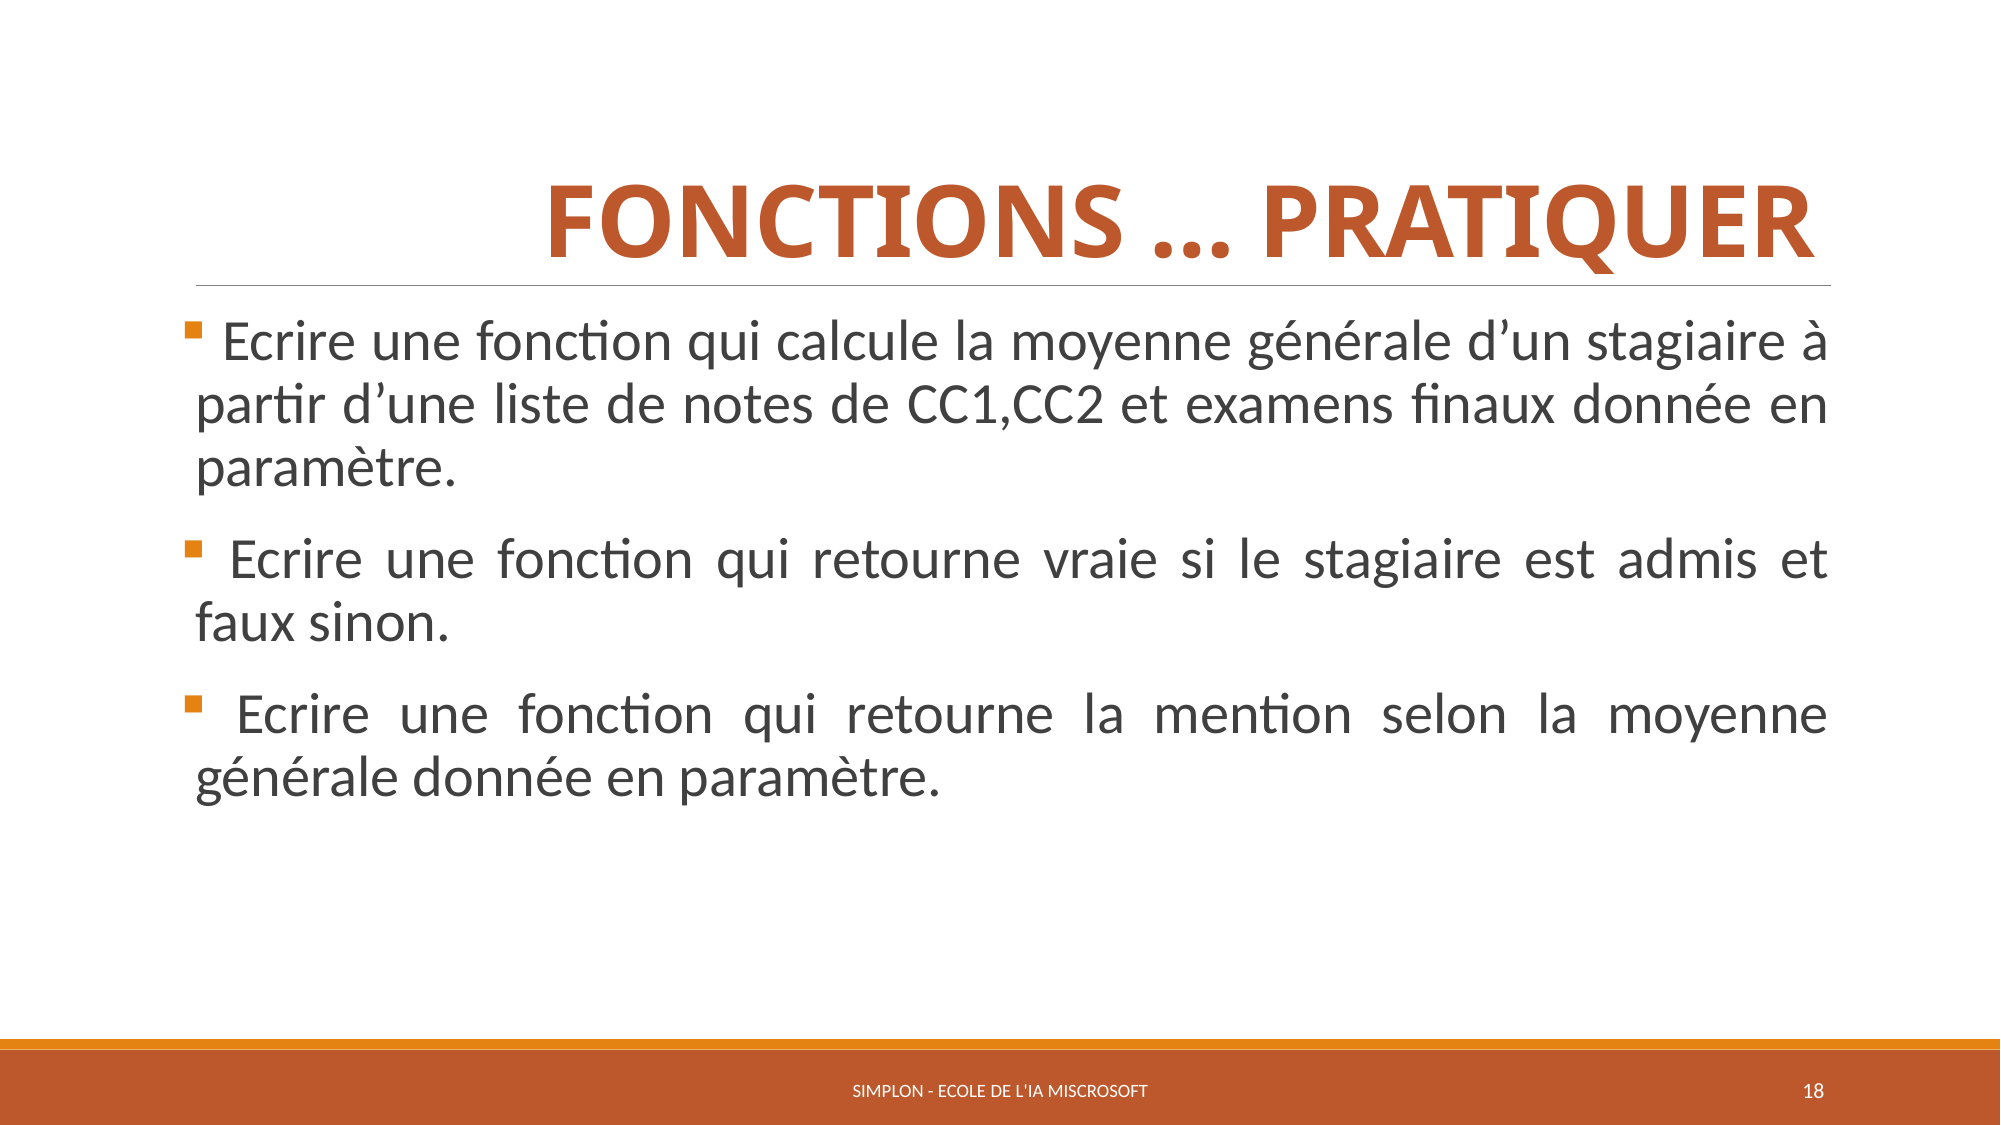

FONCTIONS … PRATIQUER
 Ecrire une fonction qui calcule la moyenne générale d’un stagiaire à partir d’une liste de notes de CC1,CC2 et examens finaux donnée en paramètre.
 Ecrire une fonction qui retourne vraie si le stagiaire est admis et faux sinon.
 Ecrire une fonction qui retourne la mention selon la moyenne générale donnée en paramètre.
Simplon - Ecole de l'IA Miscrosoft